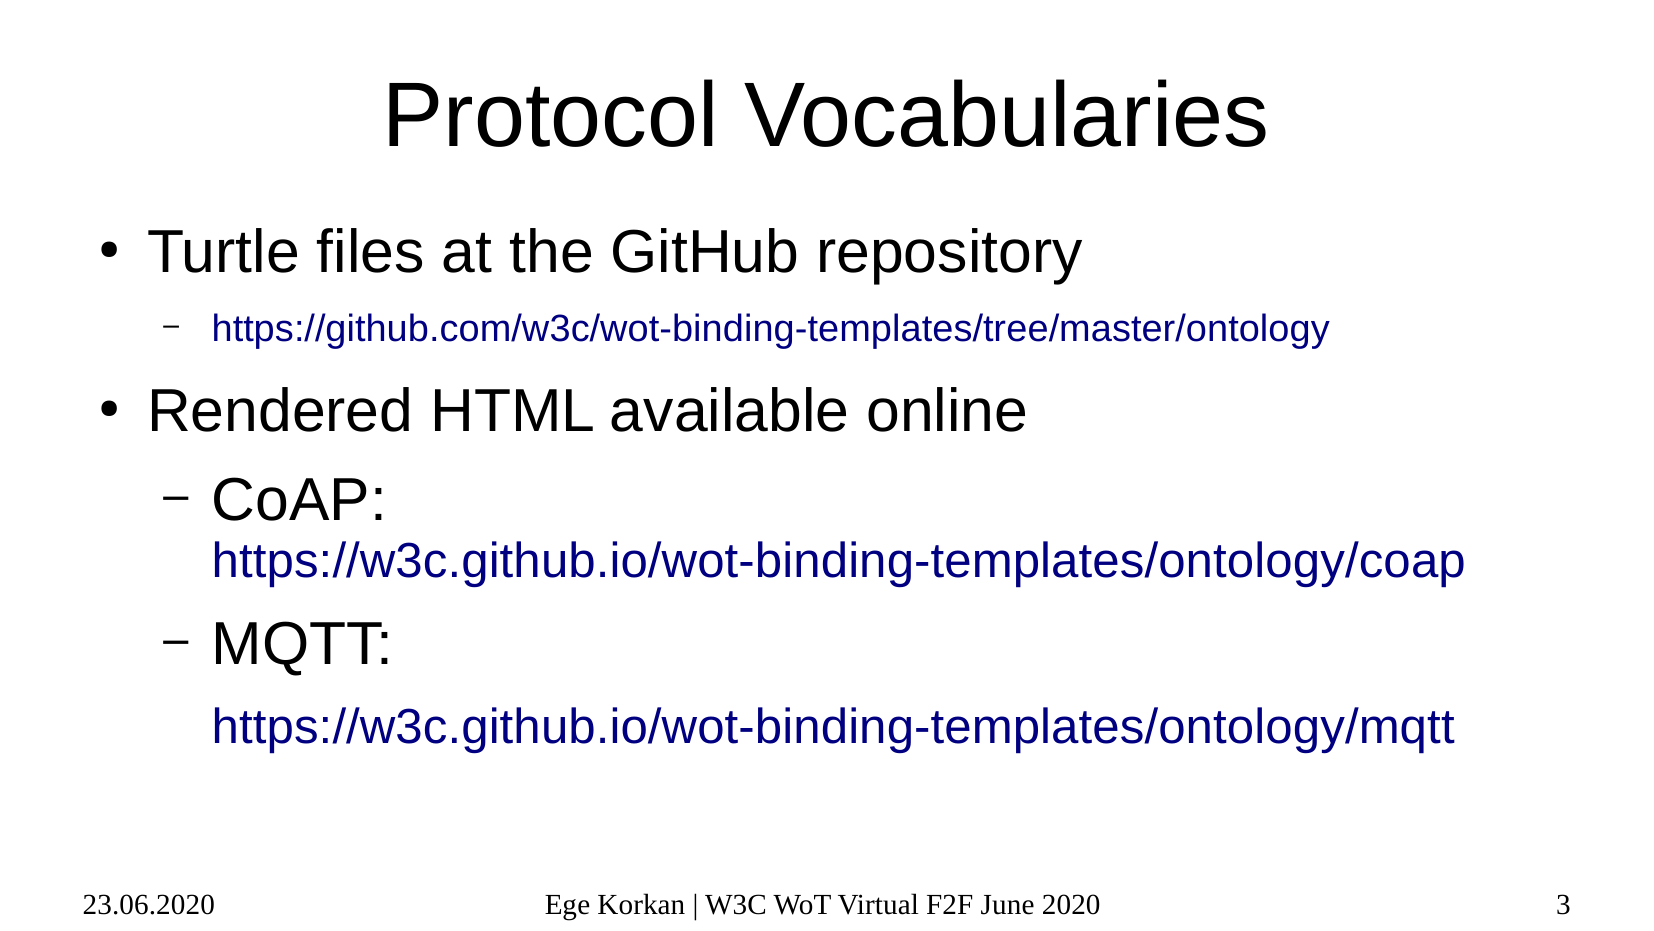

# Protocol Vocabularies
Turtle files at the GitHub repository
https://github.com/w3c/wot-binding-templates/tree/master/ontology
Rendered HTML available online
CoAP: https://w3c.github.io/wot-binding-templates/ontology/coap
MQTT:
https://w3c.github.io/wot-binding-templates/ontology/mqtt
23.06.2020
Ege Korkan | W3C WoT Virtual F2F June 2020
3